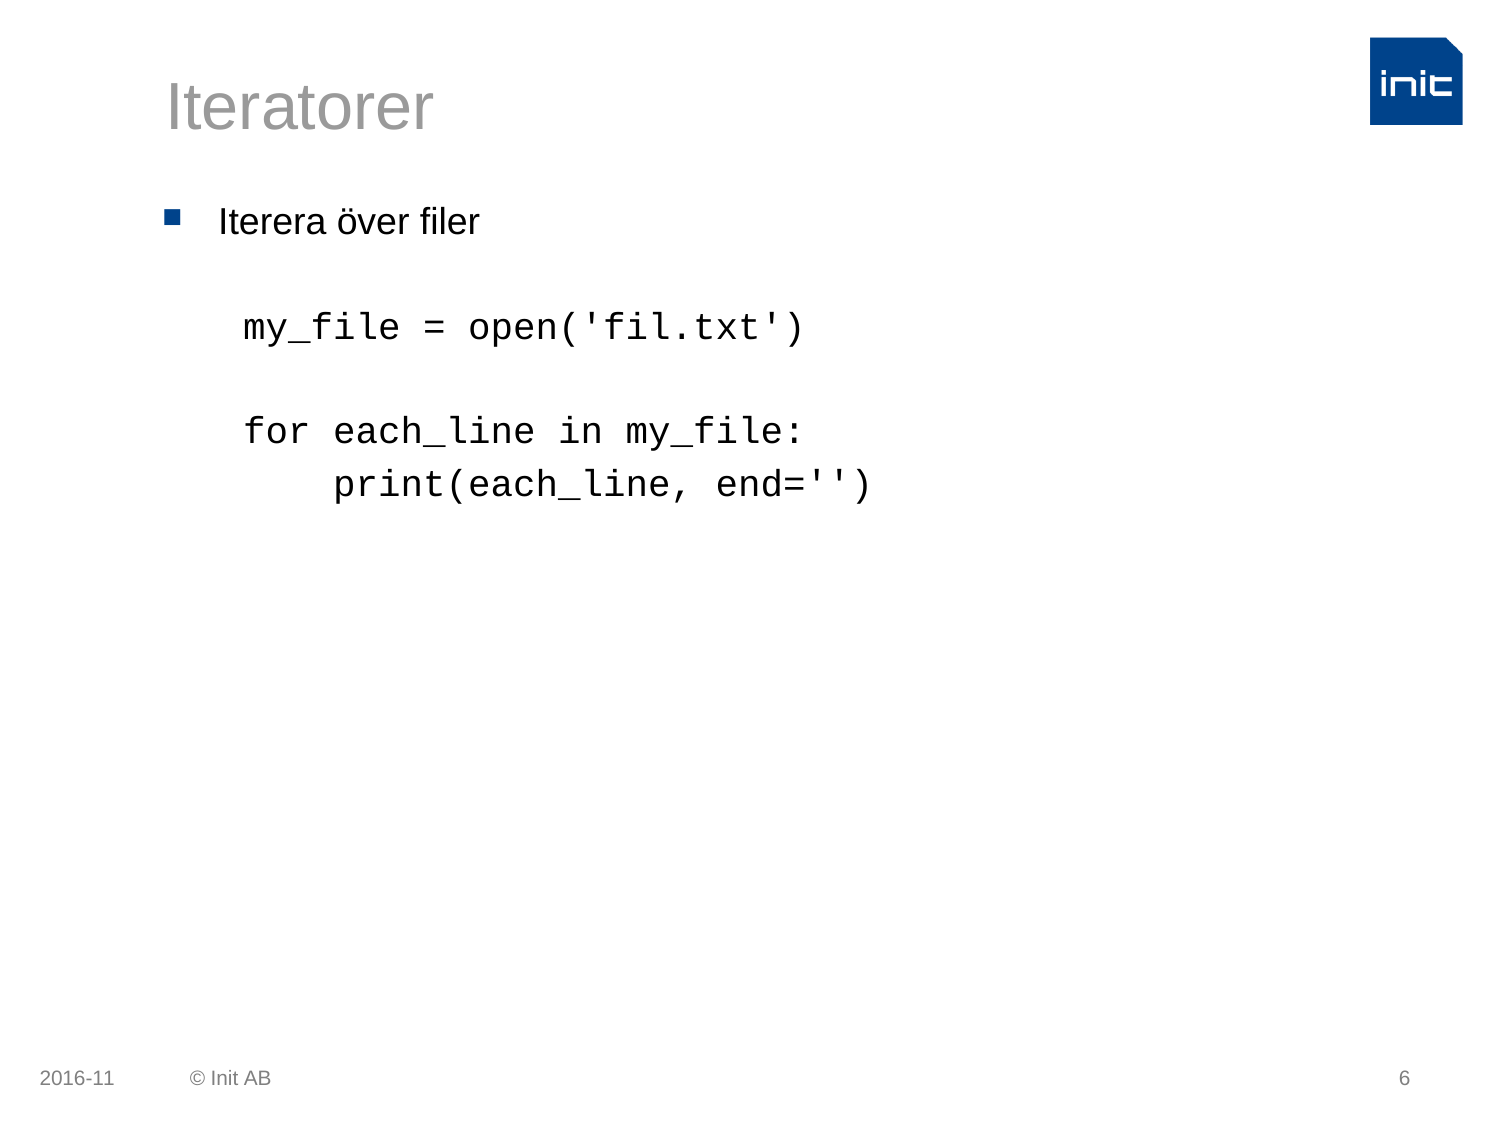

Iteratorer
Iterera över filer
my_file = open('fil.txt')
for each_line in my_file:
 print(each_line, end='')
2016-11
© Init AB